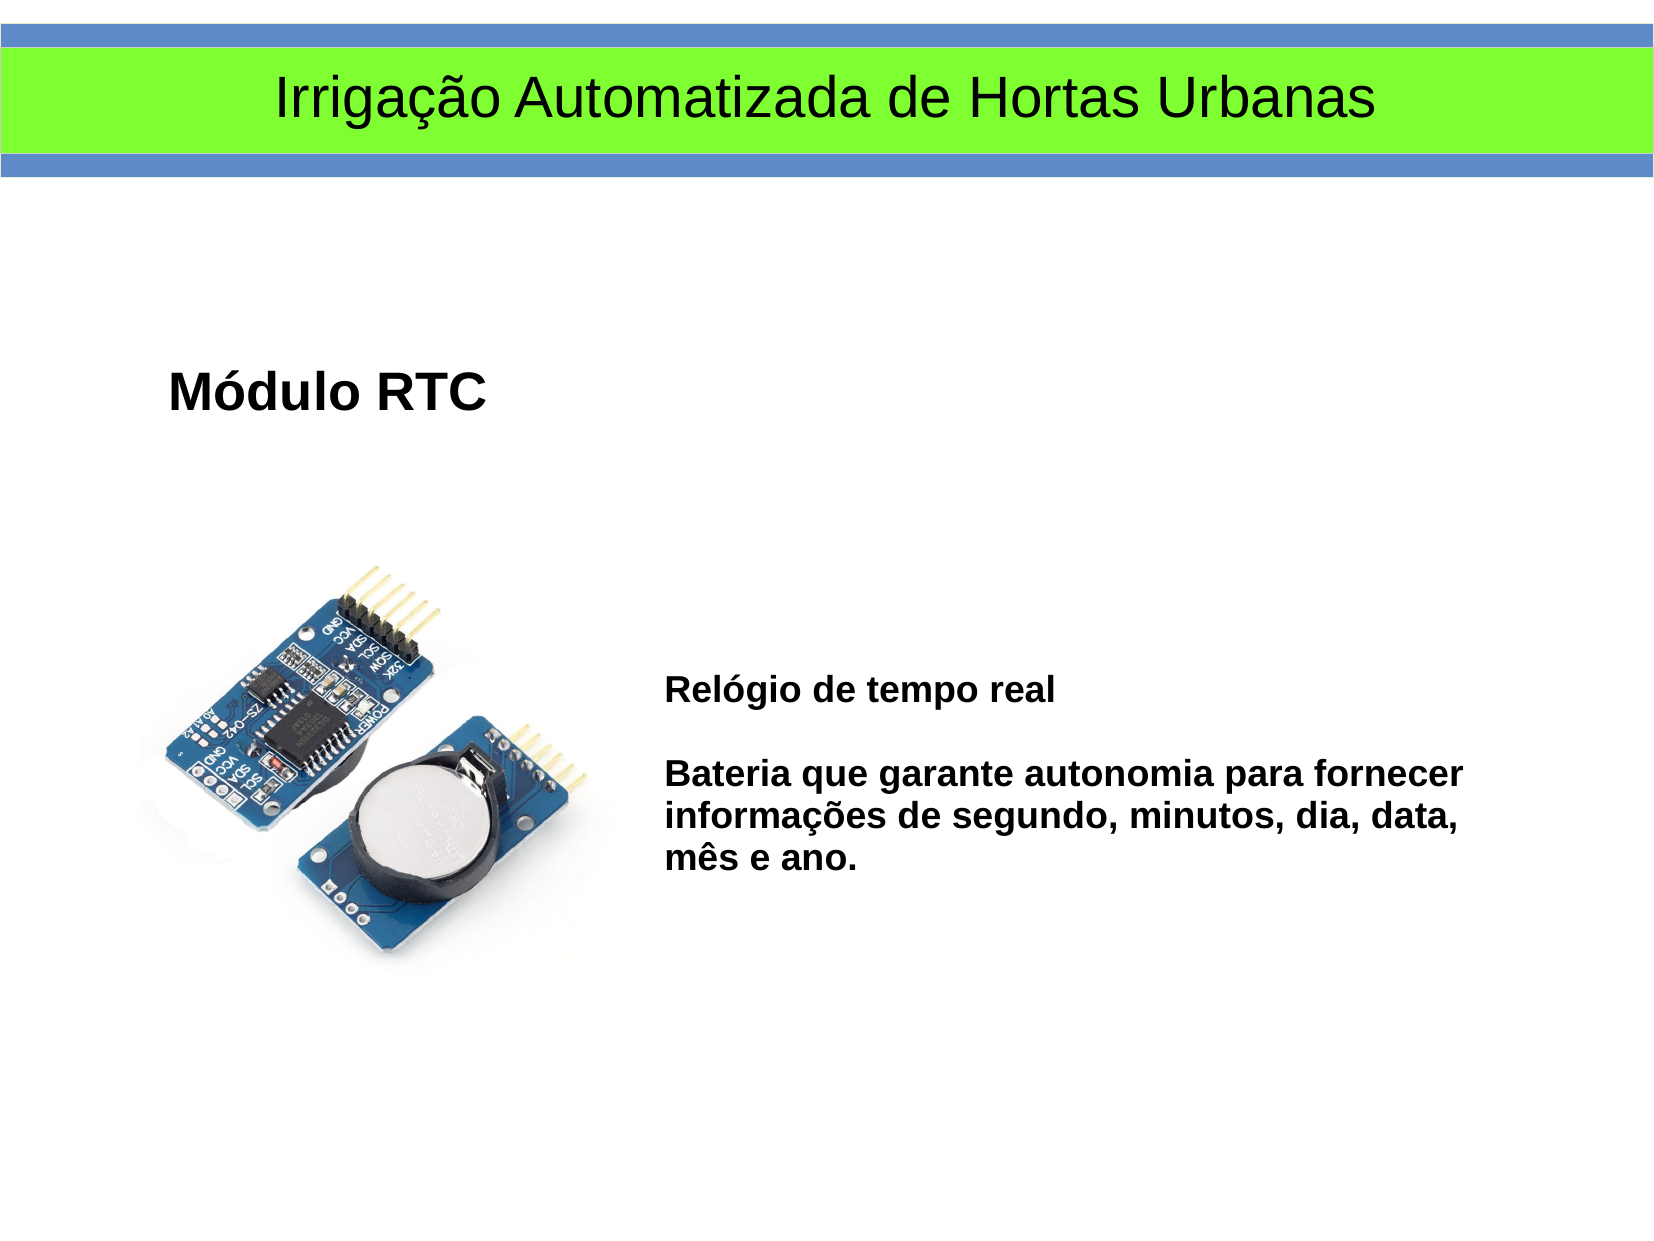

# Irrigação Automatizada de Hortas Urbanas
Módulo RTC
Relógio de tempo real
Bateria que garante autonomia para fornecer informações de segundo, minutos, dia, data, mês e ano.